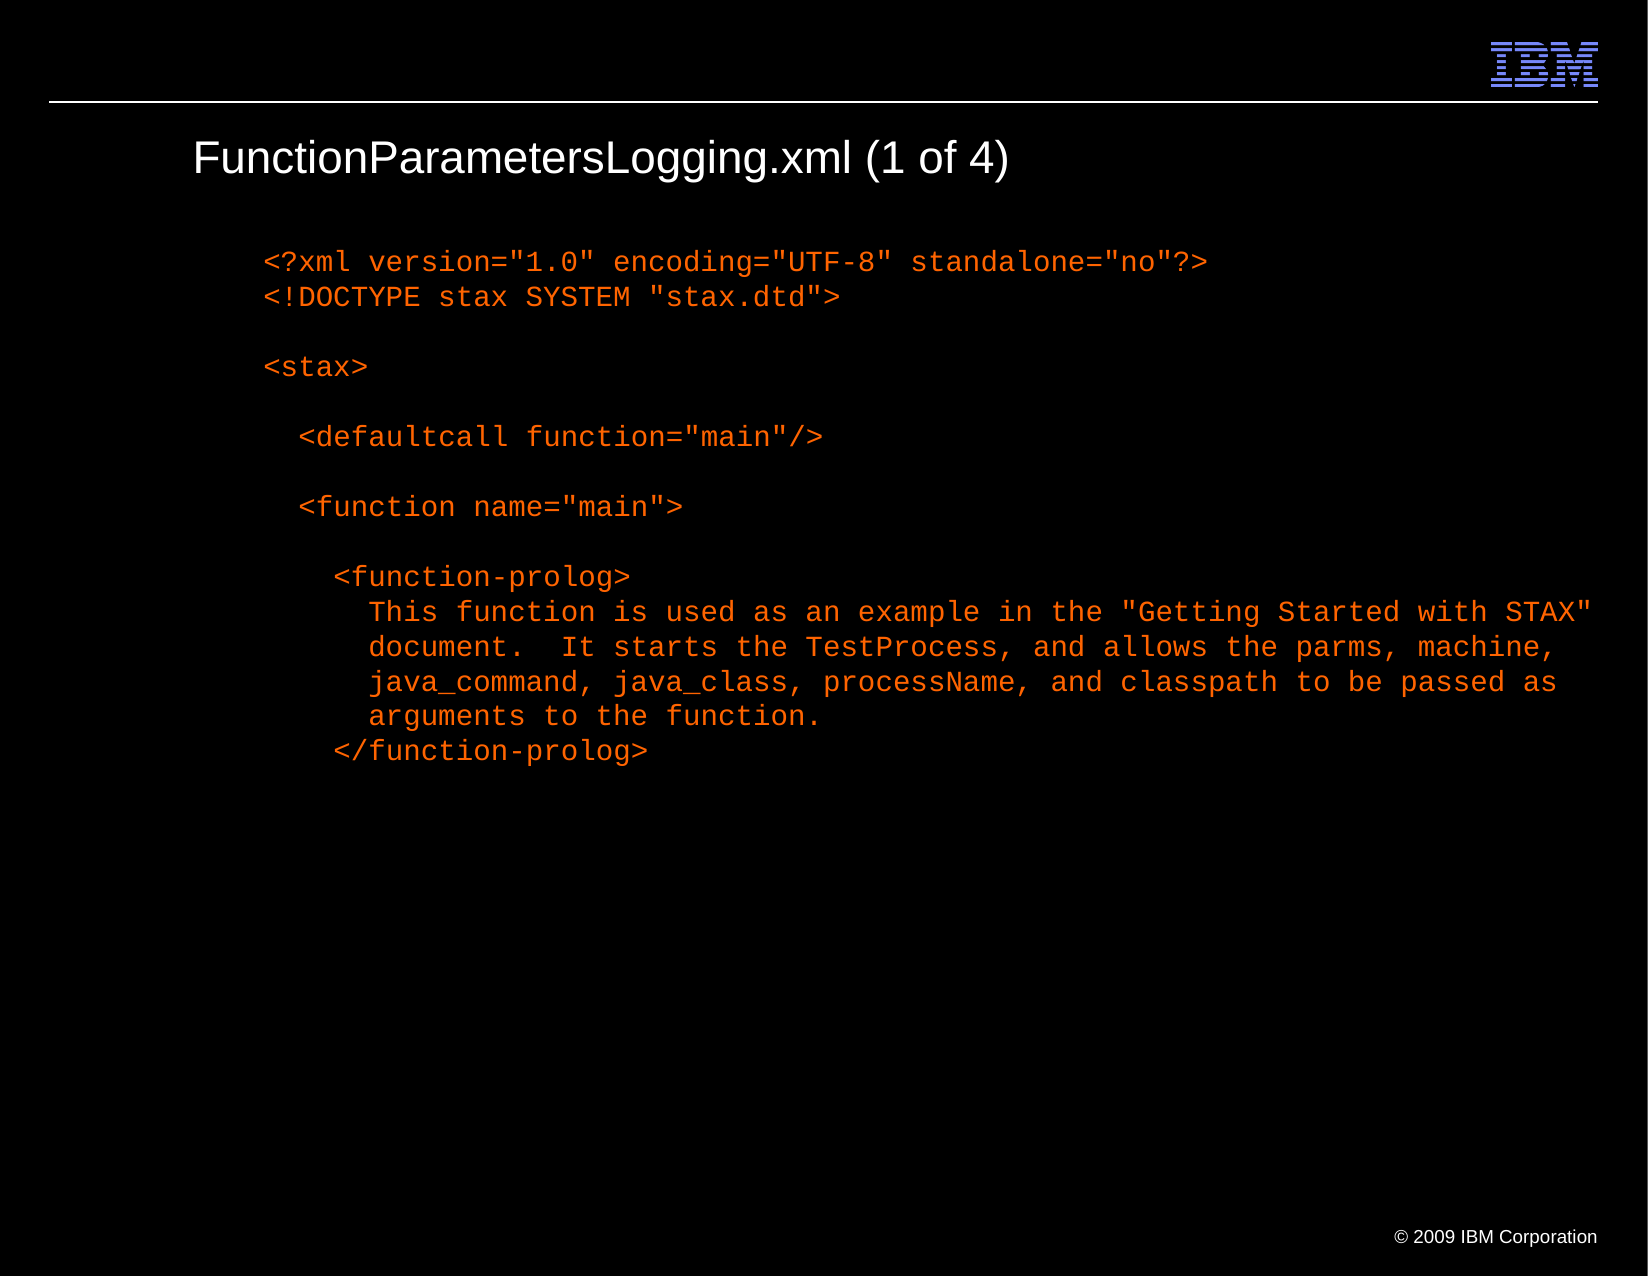

# FunctionParametersLogging.xml (1 of 4)
<?xml version="1.0" encoding="UTF-8" standalone="no"?>
<!DOCTYPE stax SYSTEM "stax.dtd">
<stax>
 <defaultcall function="main"/>
 <function name="main">
 <function-prolog>
 This function is used as an example in the "Getting Started with STAX"
 document. It starts the TestProcess, and allows the parms, machine,
 java_command, java_class, processName, and classpath to be passed as
 arguments to the function.
 </function-prolog>